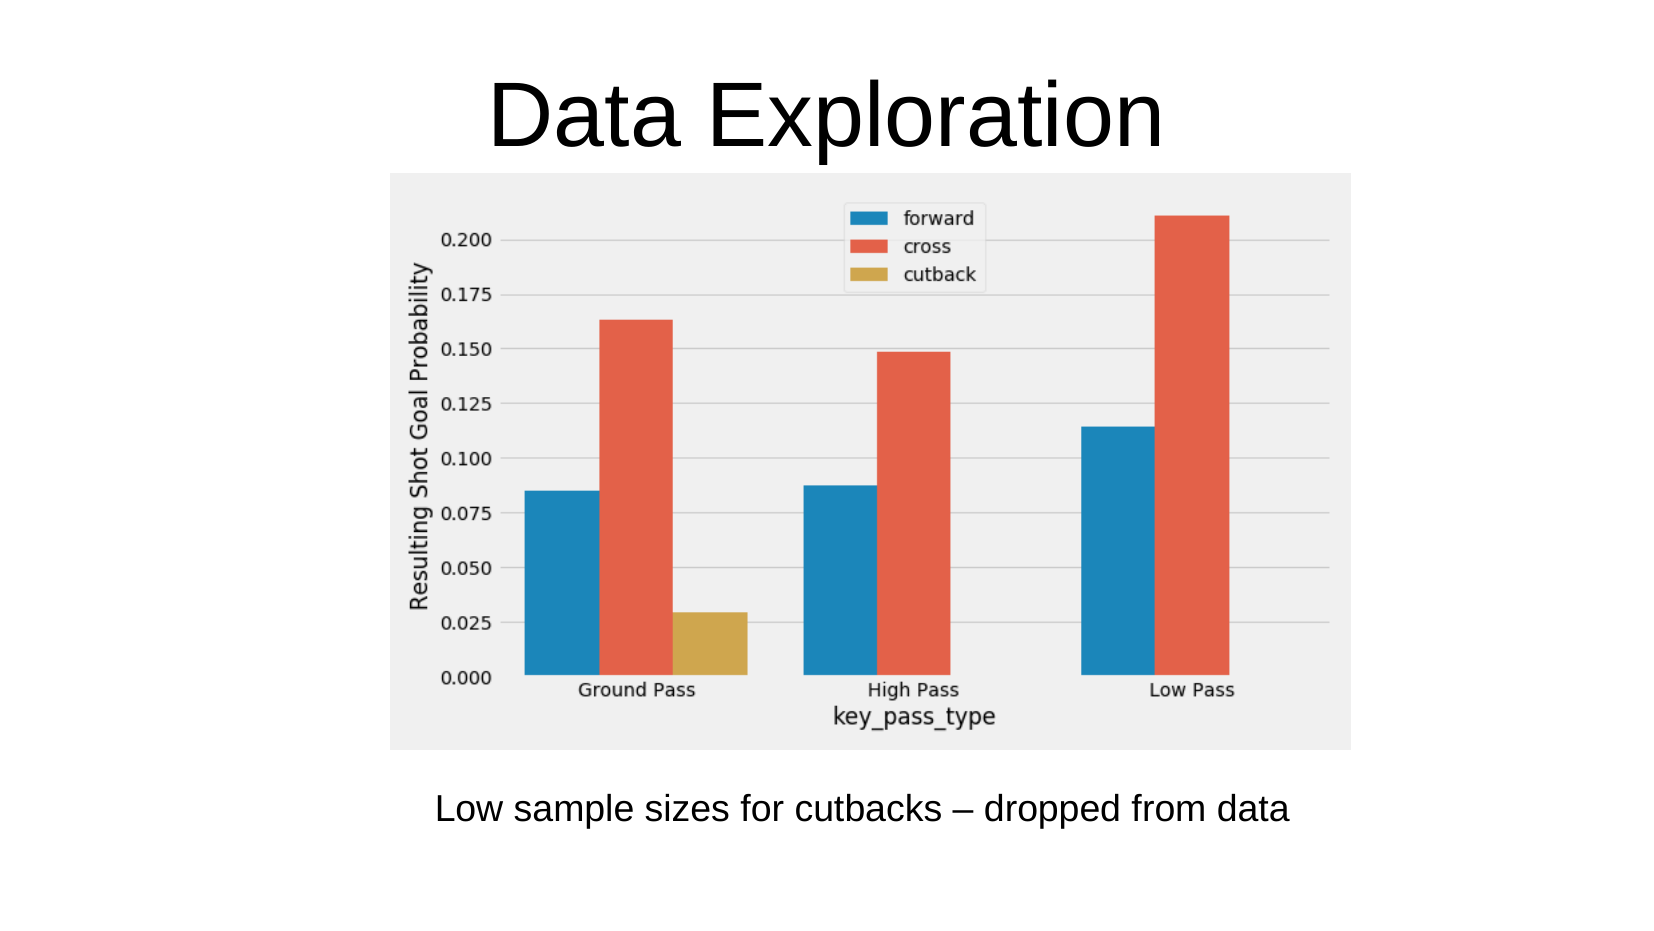

# Data Exploration
Low sample sizes for cutbacks – dropped from data